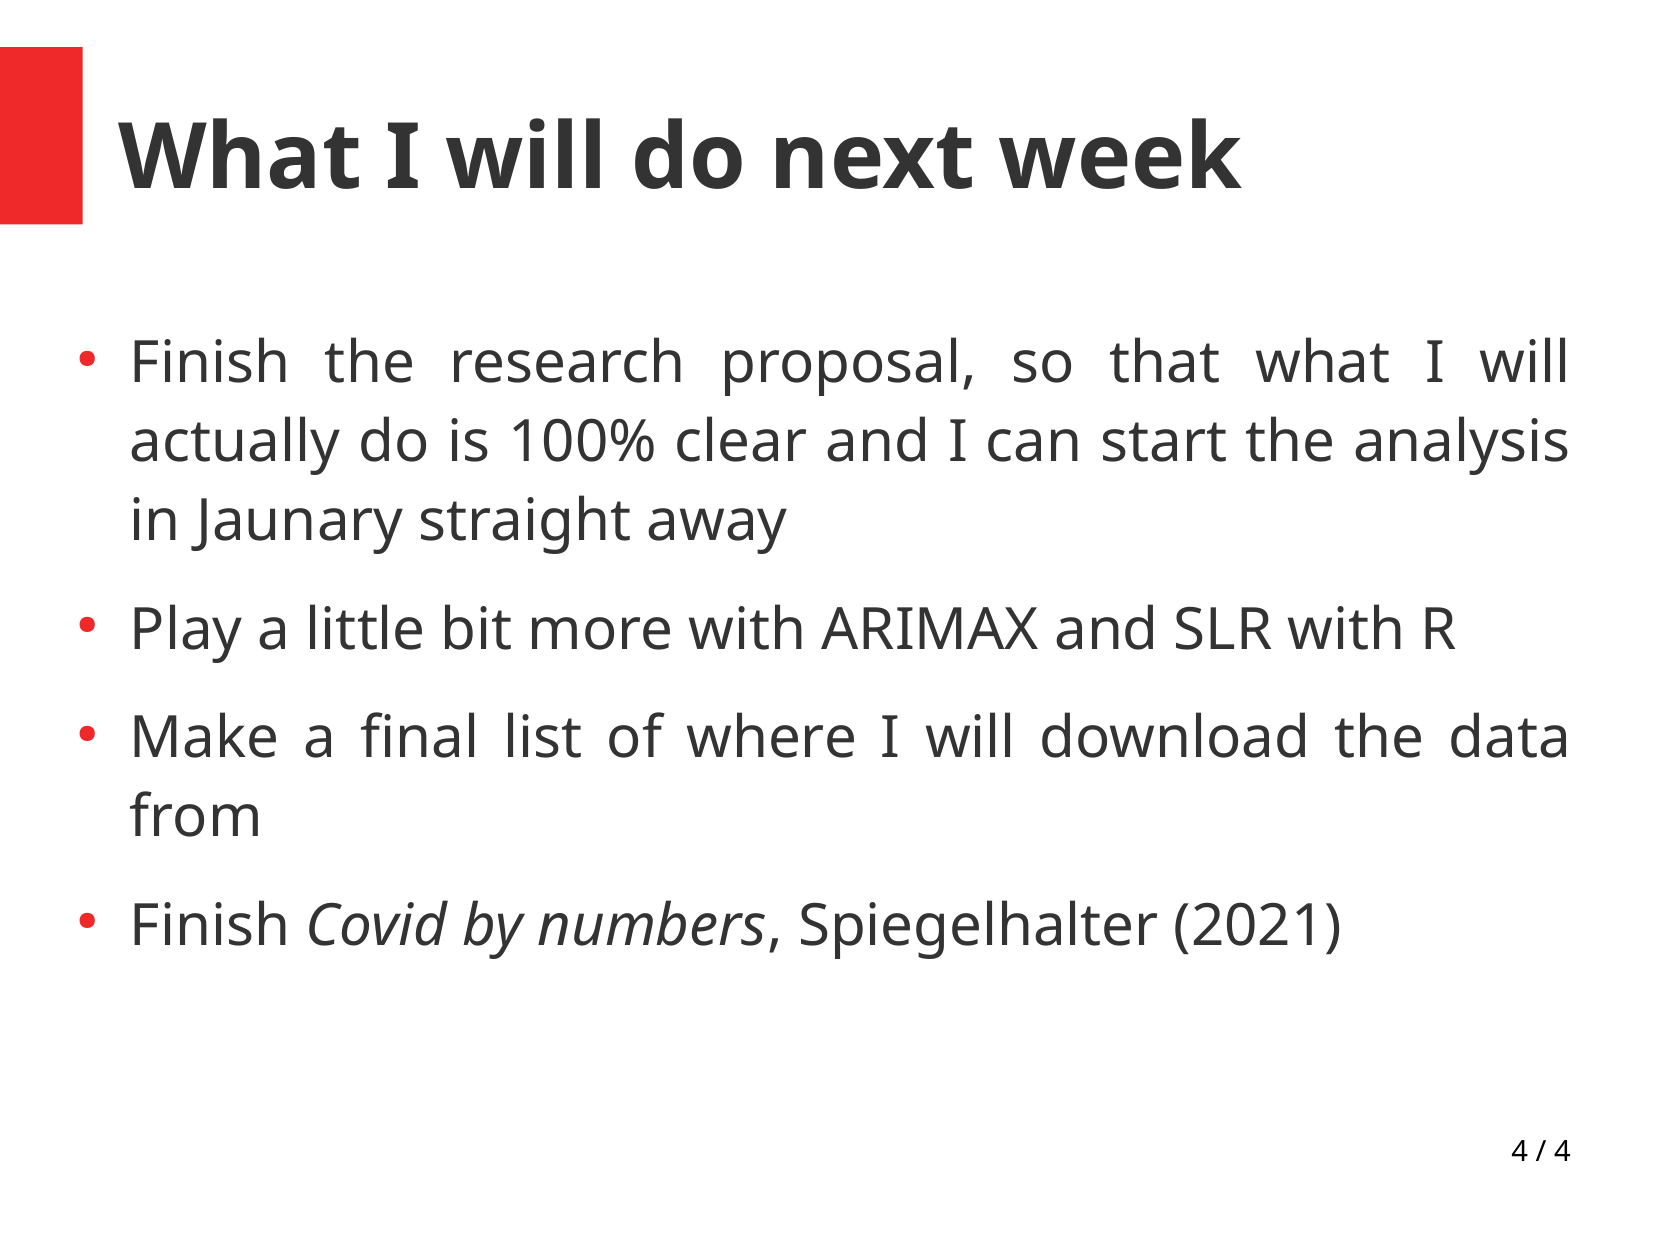

# What I will do next week
Finish the research proposal, so that what I will actually do is 100% clear and I can start the analysis in Jaunary straight away
Play a little bit more with ARIMAX and SLR with R
Make a final list of where I will download the data from
Finish Covid by numbers, Spiegelhalter (2021)
4